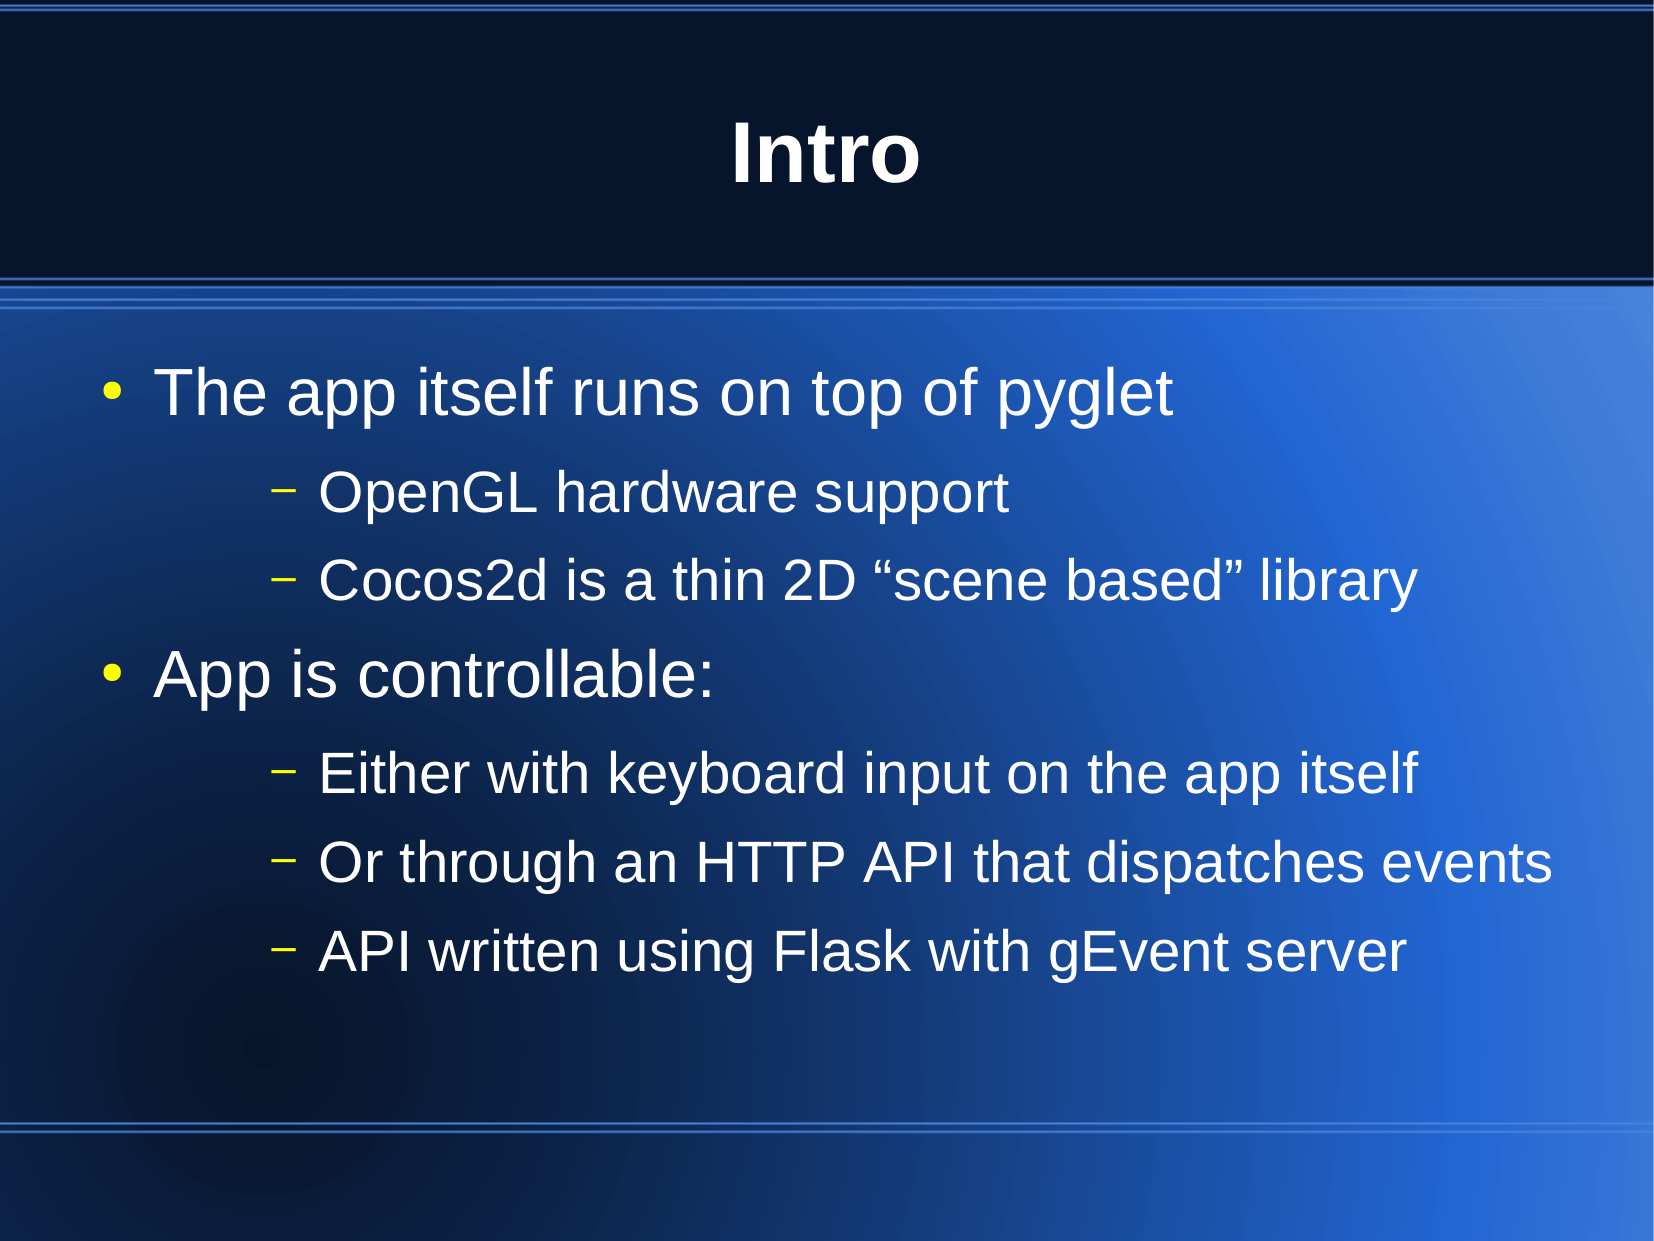

# Intro
The app itself runs on top of pyglet
OpenGL hardware support
Cocos2d is a thin 2D “scene based” library
App is controllable:
Either with keyboard input on the app itself
Or through an HTTP API that dispatches events
API written using Flask with gEvent server